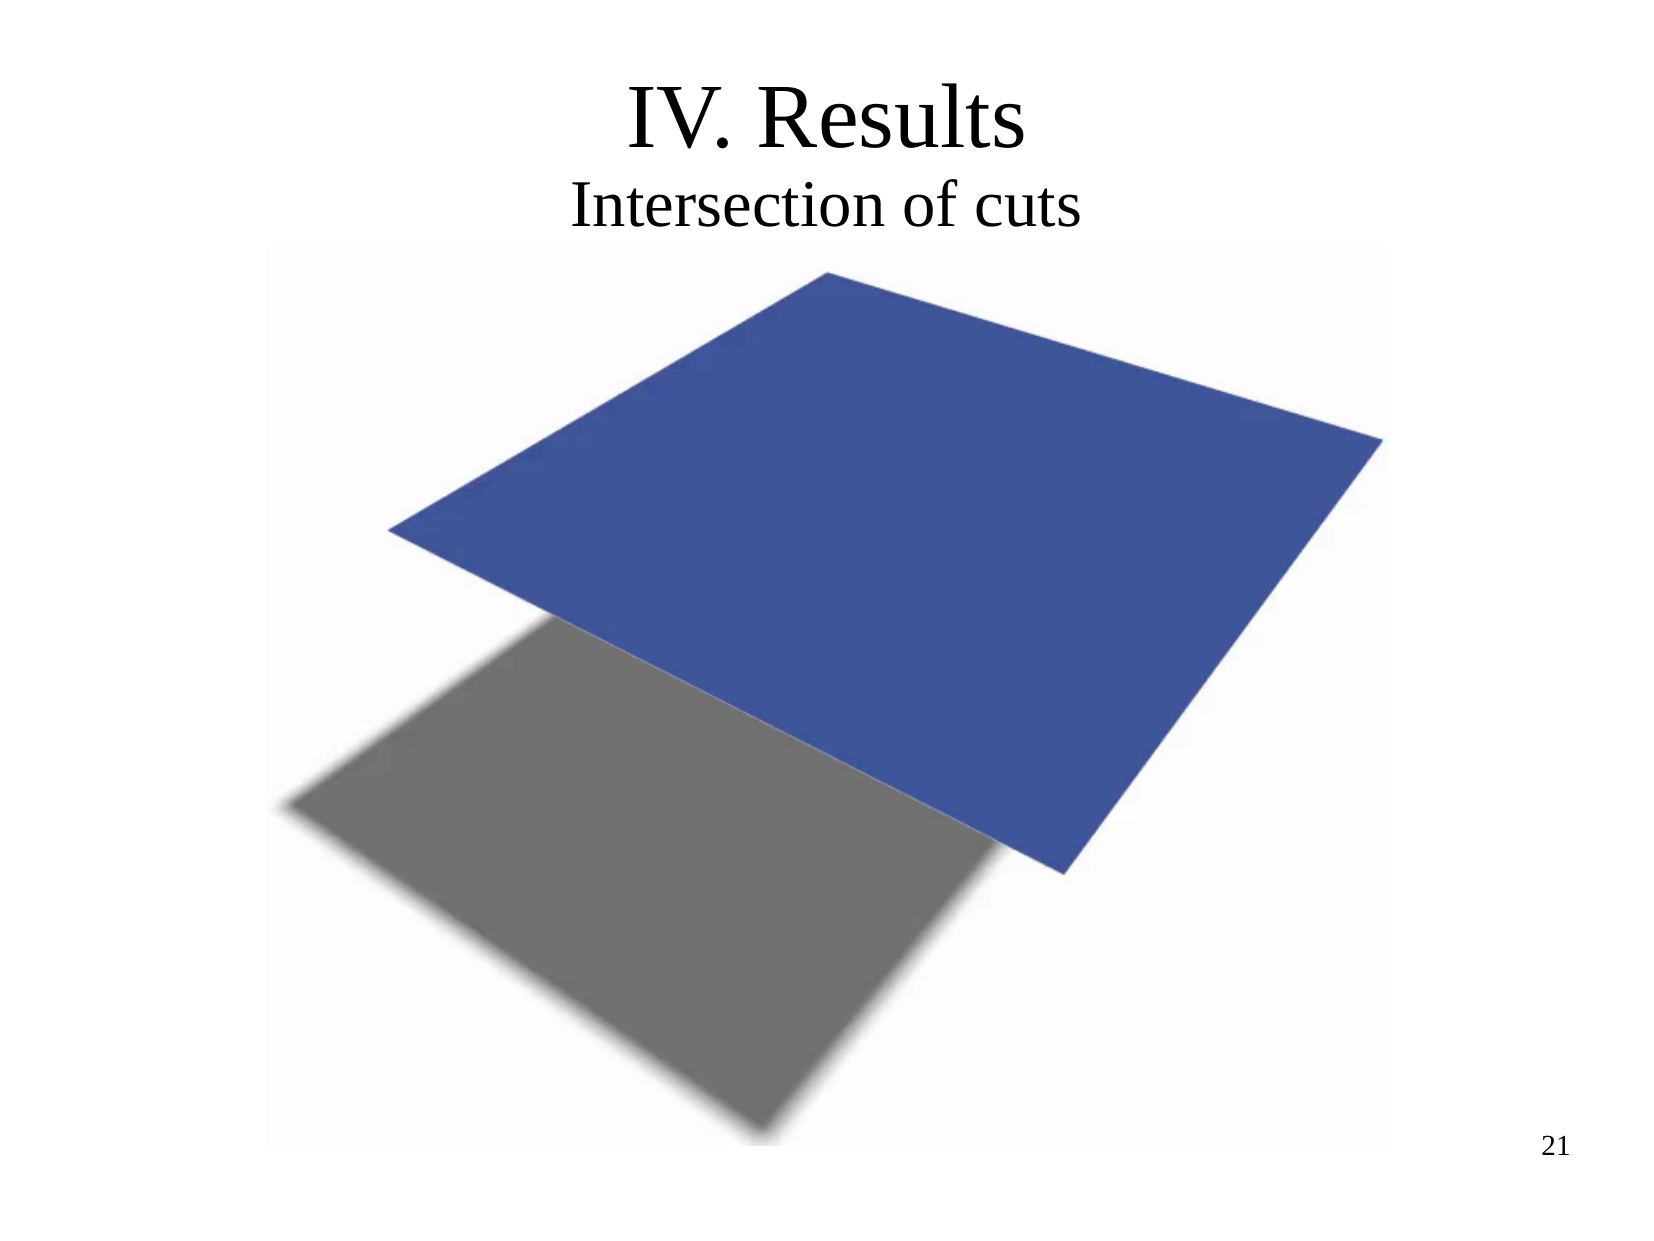

# IV. Results Intersection of cuts
21